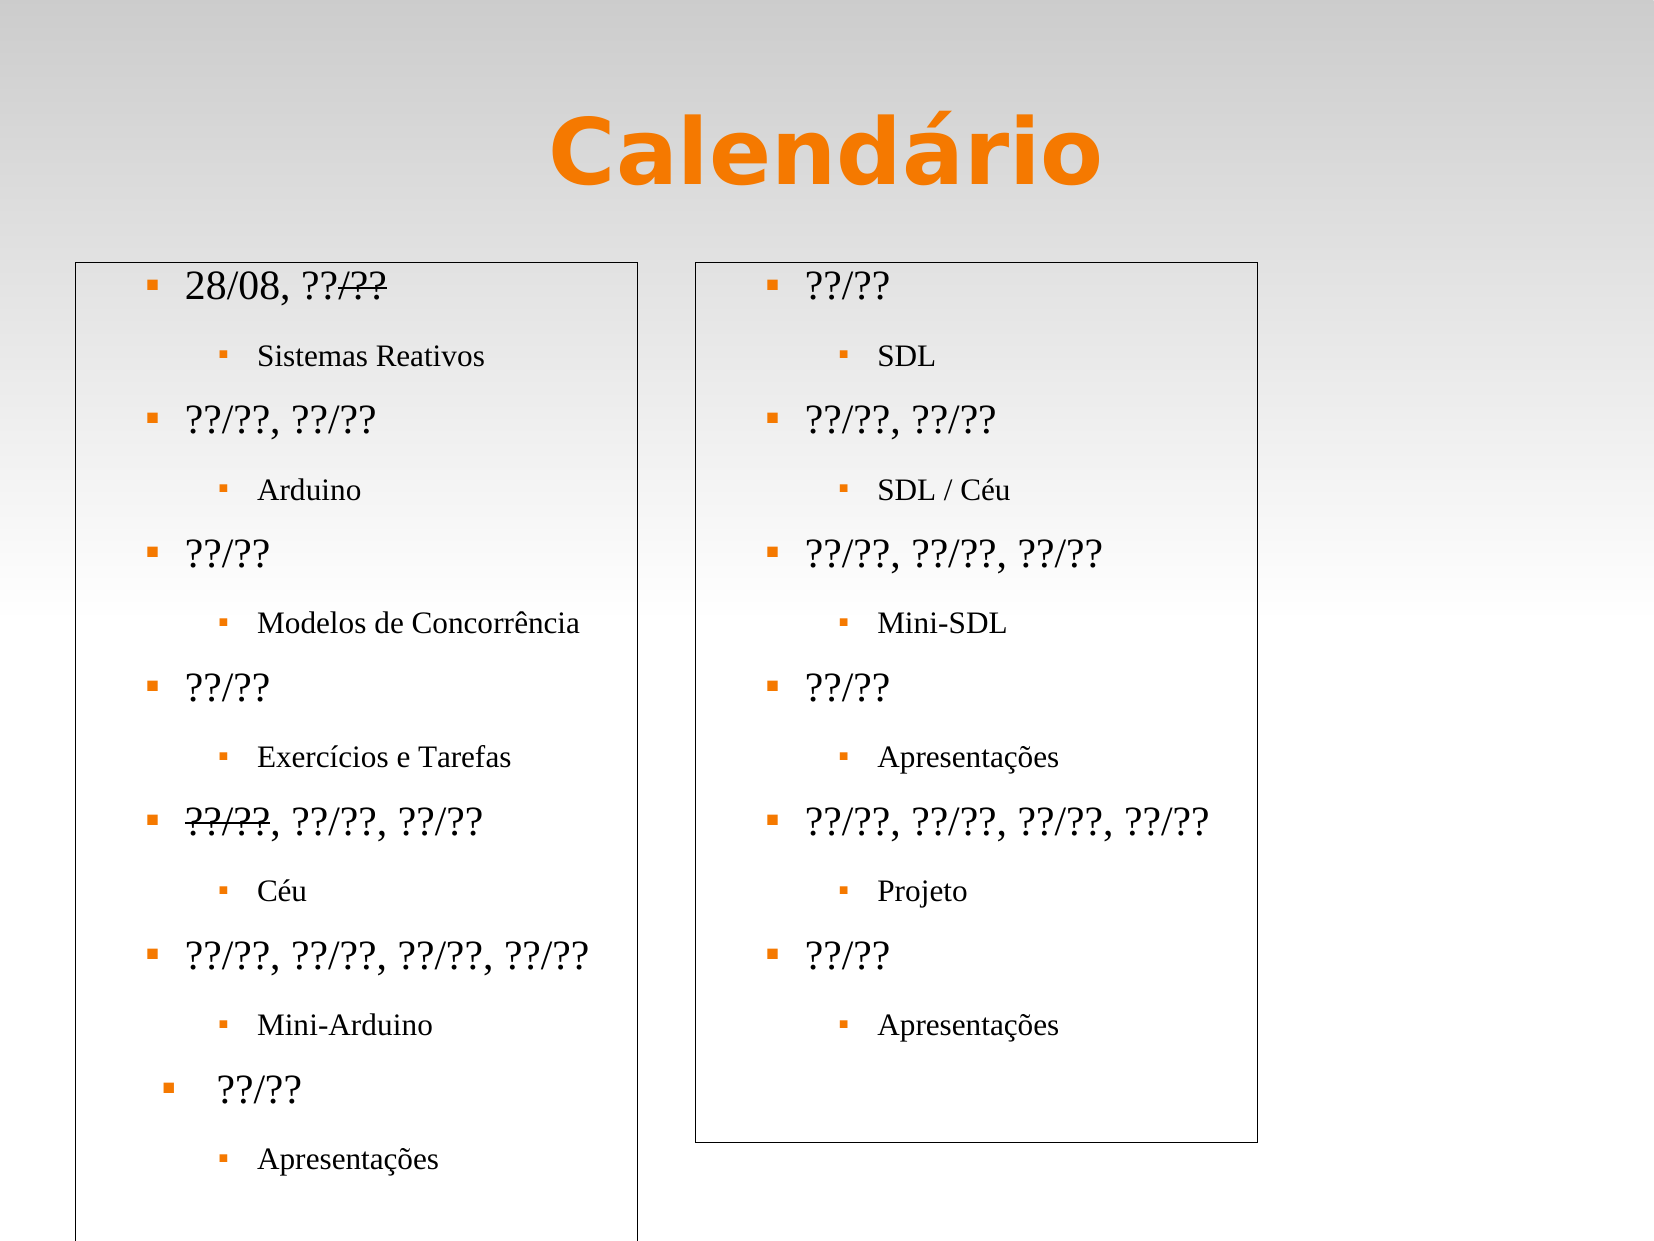

# Calendário
28/08, ??/??
Sistemas Reativos
??/??, ??/??
Arduino
??/??
Modelos de Concorrência
??/??
Exercícios e Tarefas
??/??, ??/??, ??/??
Céu
??/??, ??/??, ??/??, ??/??
Mini-Arduino
??/??
Apresentações
??/??
SDL
??/??, ??/??
SDL / Céu
??/??, ??/??, ??/??
Mini-SDL
??/??
Apresentações
??/??, ??/??, ??/??, ??/??
Projeto
??/??
Apresentações